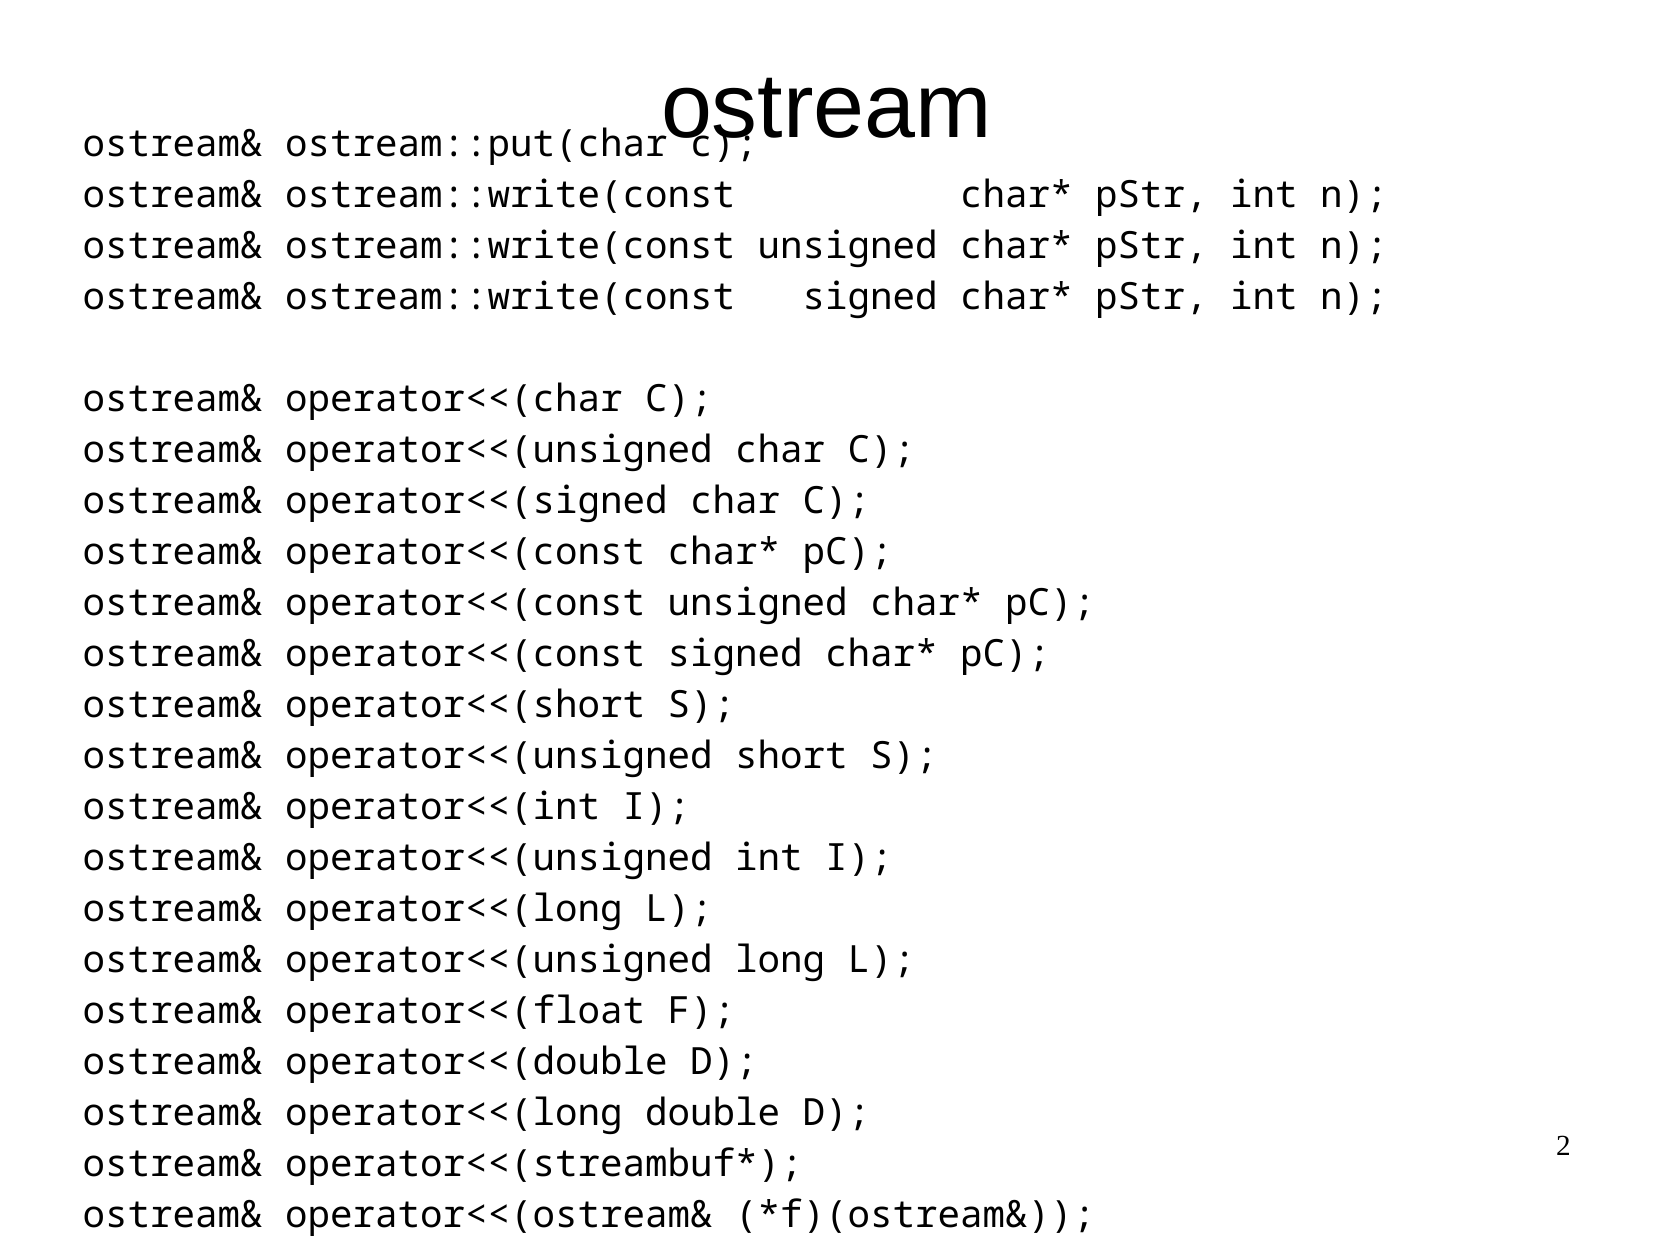

# ostream
ostream& ostream::put(char c);
ostream& ostream::write(const char* pStr, int n);
ostream& ostream::write(const unsigned char* pStr, int n);
ostream& ostream::write(const signed char* pStr, int n);
ostream& operator<<(char C);
ostream& operator<<(unsigned char C);
ostream& operator<<(signed char C);
ostream& operator<<(const char* pC);
ostream& operator<<(const unsigned char* pC);
ostream& operator<<(const signed char* pC);
ostream& operator<<(short S);
ostream& operator<<(unsigned short S);
ostream& operator<<(int I);
ostream& operator<<(unsigned int I);
ostream& operator<<(long L);
ostream& operator<<(unsigned long L);
ostream& operator<<(float F);
ostream& operator<<(double D);
ostream& operator<<(long double D);
ostream& operator<<(streambuf*);
ostream& operator<<(ostream& (*f)(ostream&));
ostream& operator<<(ios& (*f)(ios&));
2